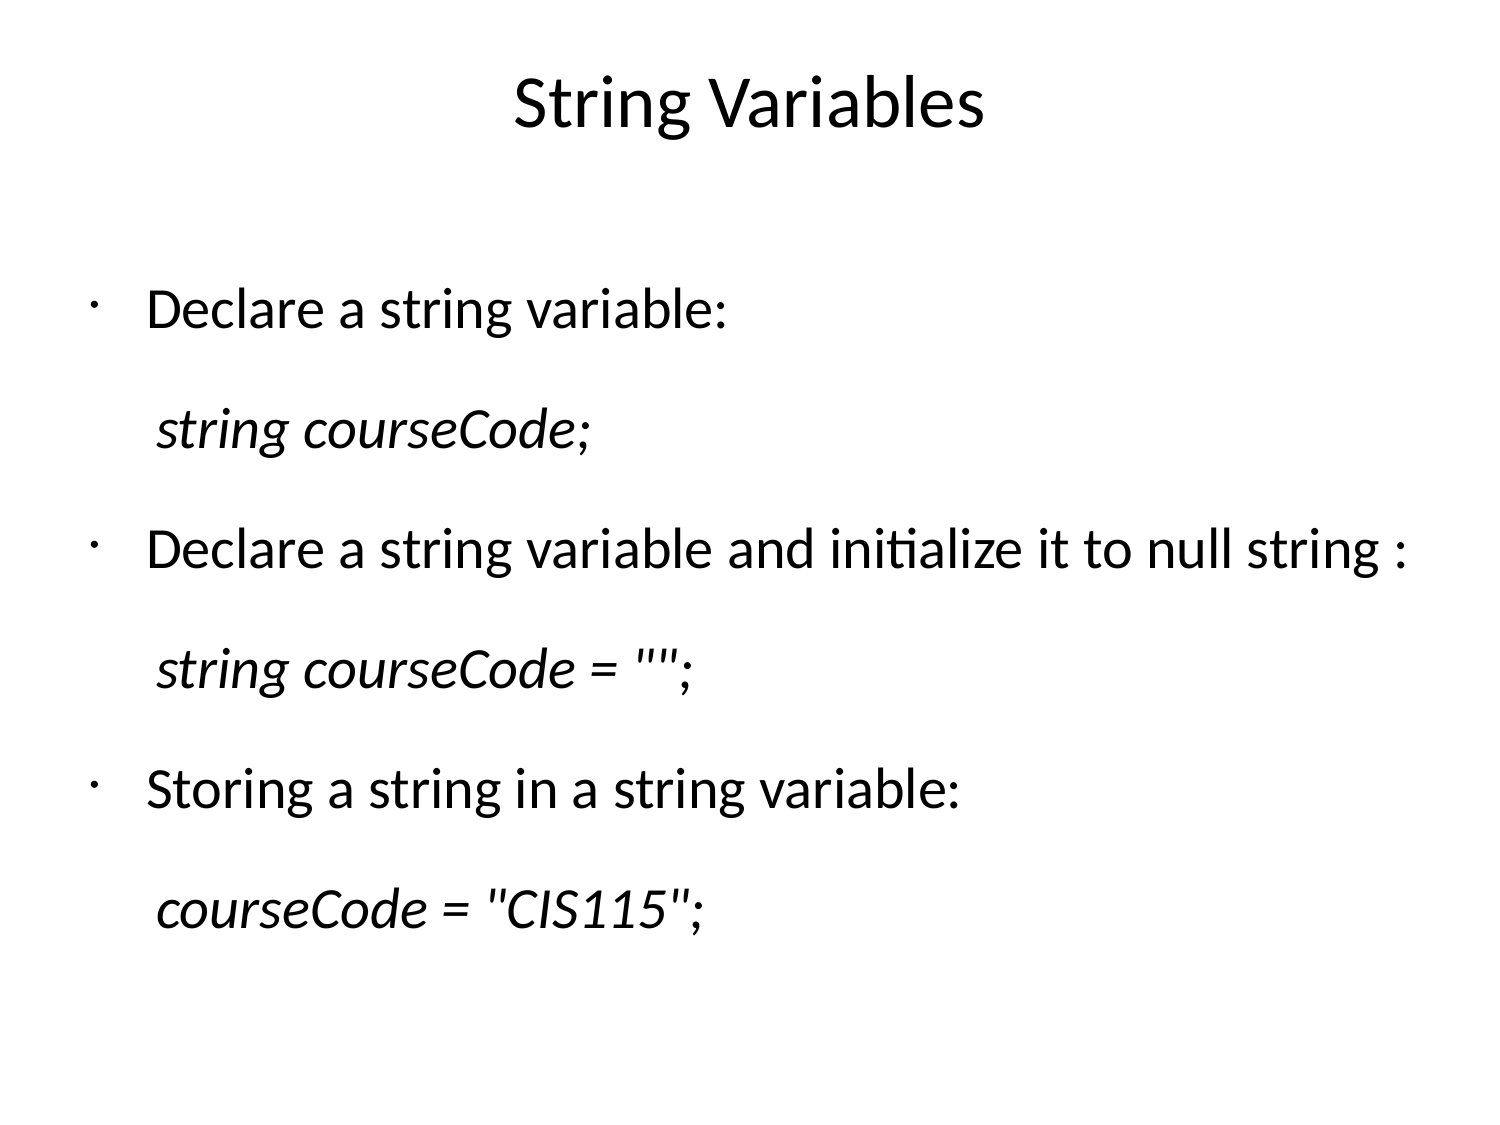

# String Variables
Declare a string variable:
string courseCode;
Declare a string variable and initialize it to null string :
string courseCode = "";
Storing a string in a string variable:
courseCode = "CIS115";